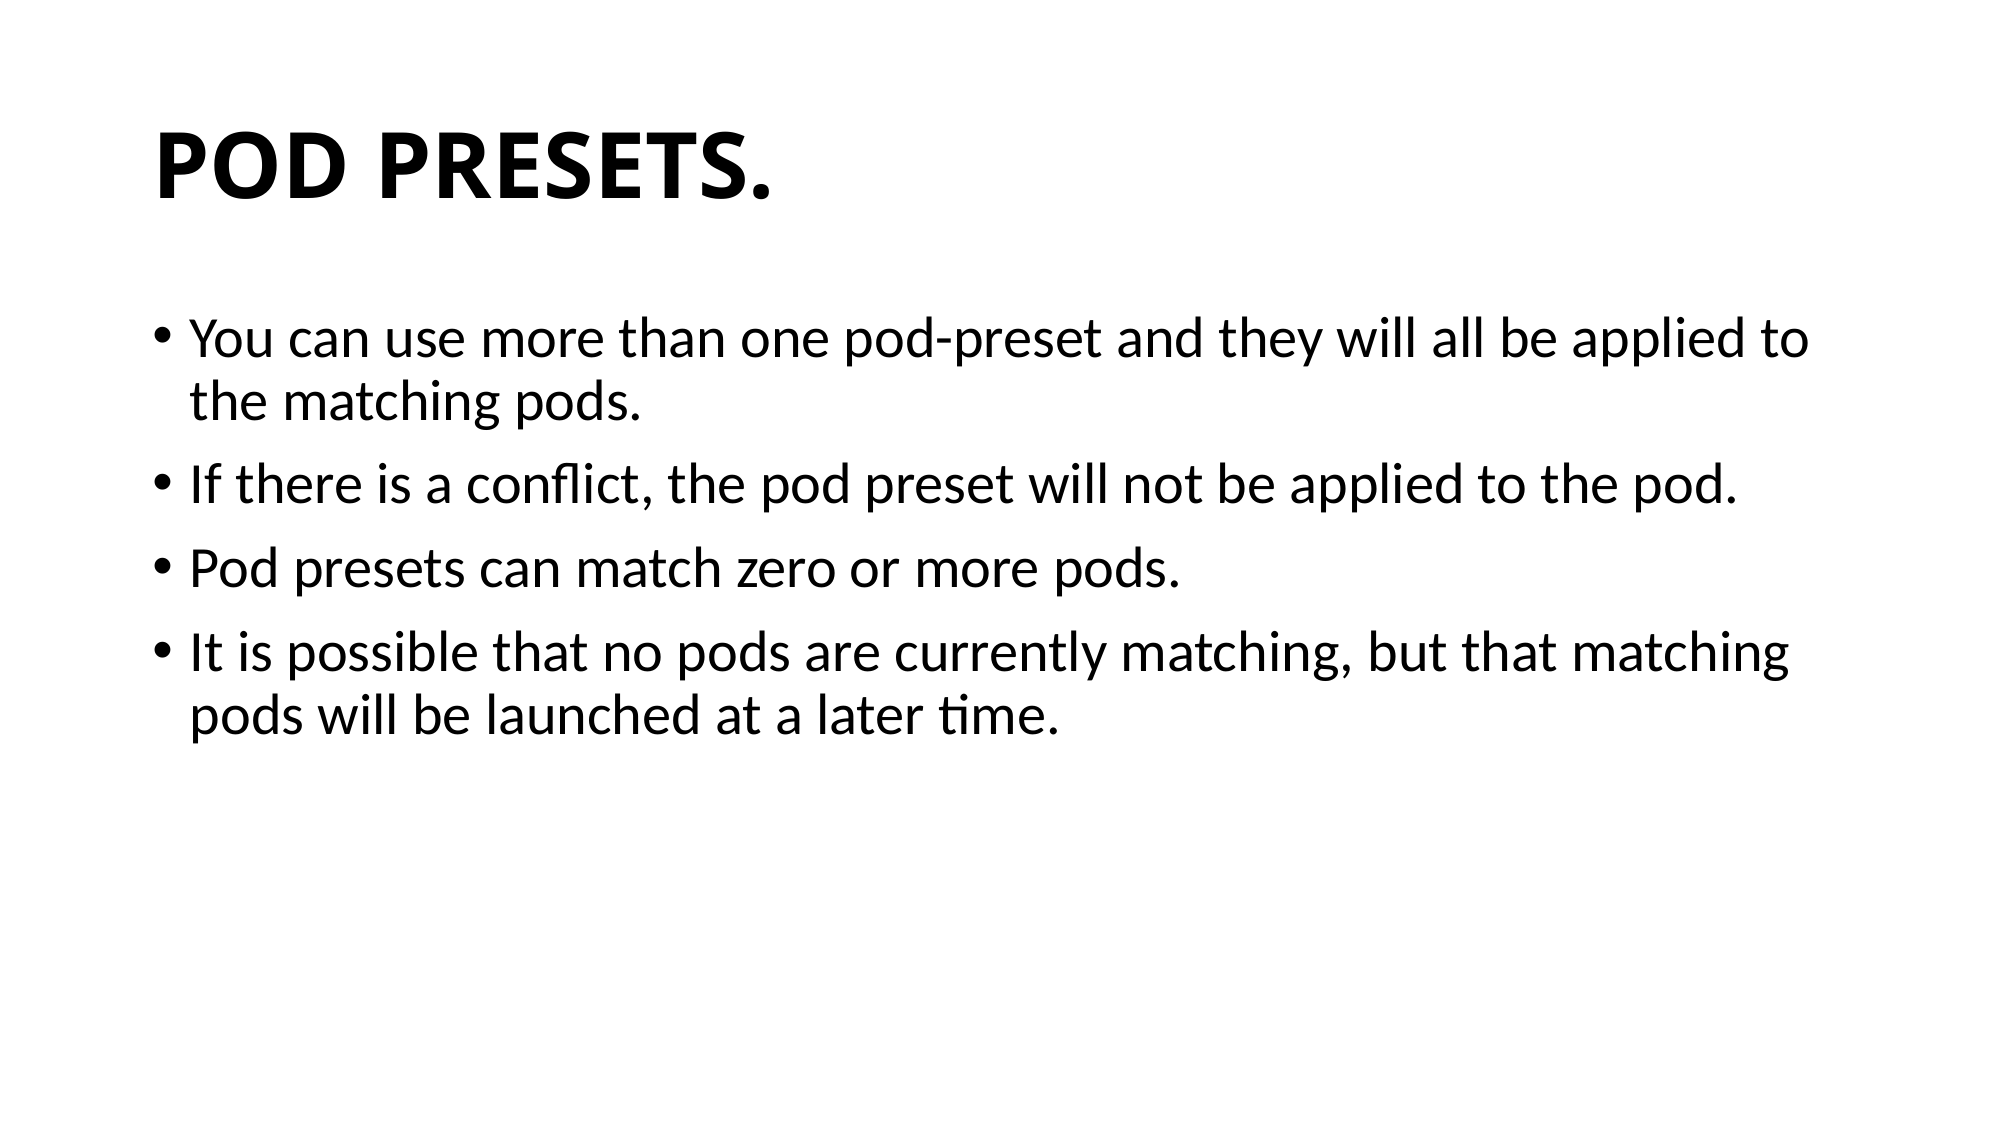

# POD PRESETS.
You can use more than one pod-preset and they will all be applied to the matching pods.
If there is a conflict, the pod preset will not be applied to the pod.
Pod presets can match zero or more pods.
It is possible that no pods are currently matching, but that matching pods will be launched at a later time.